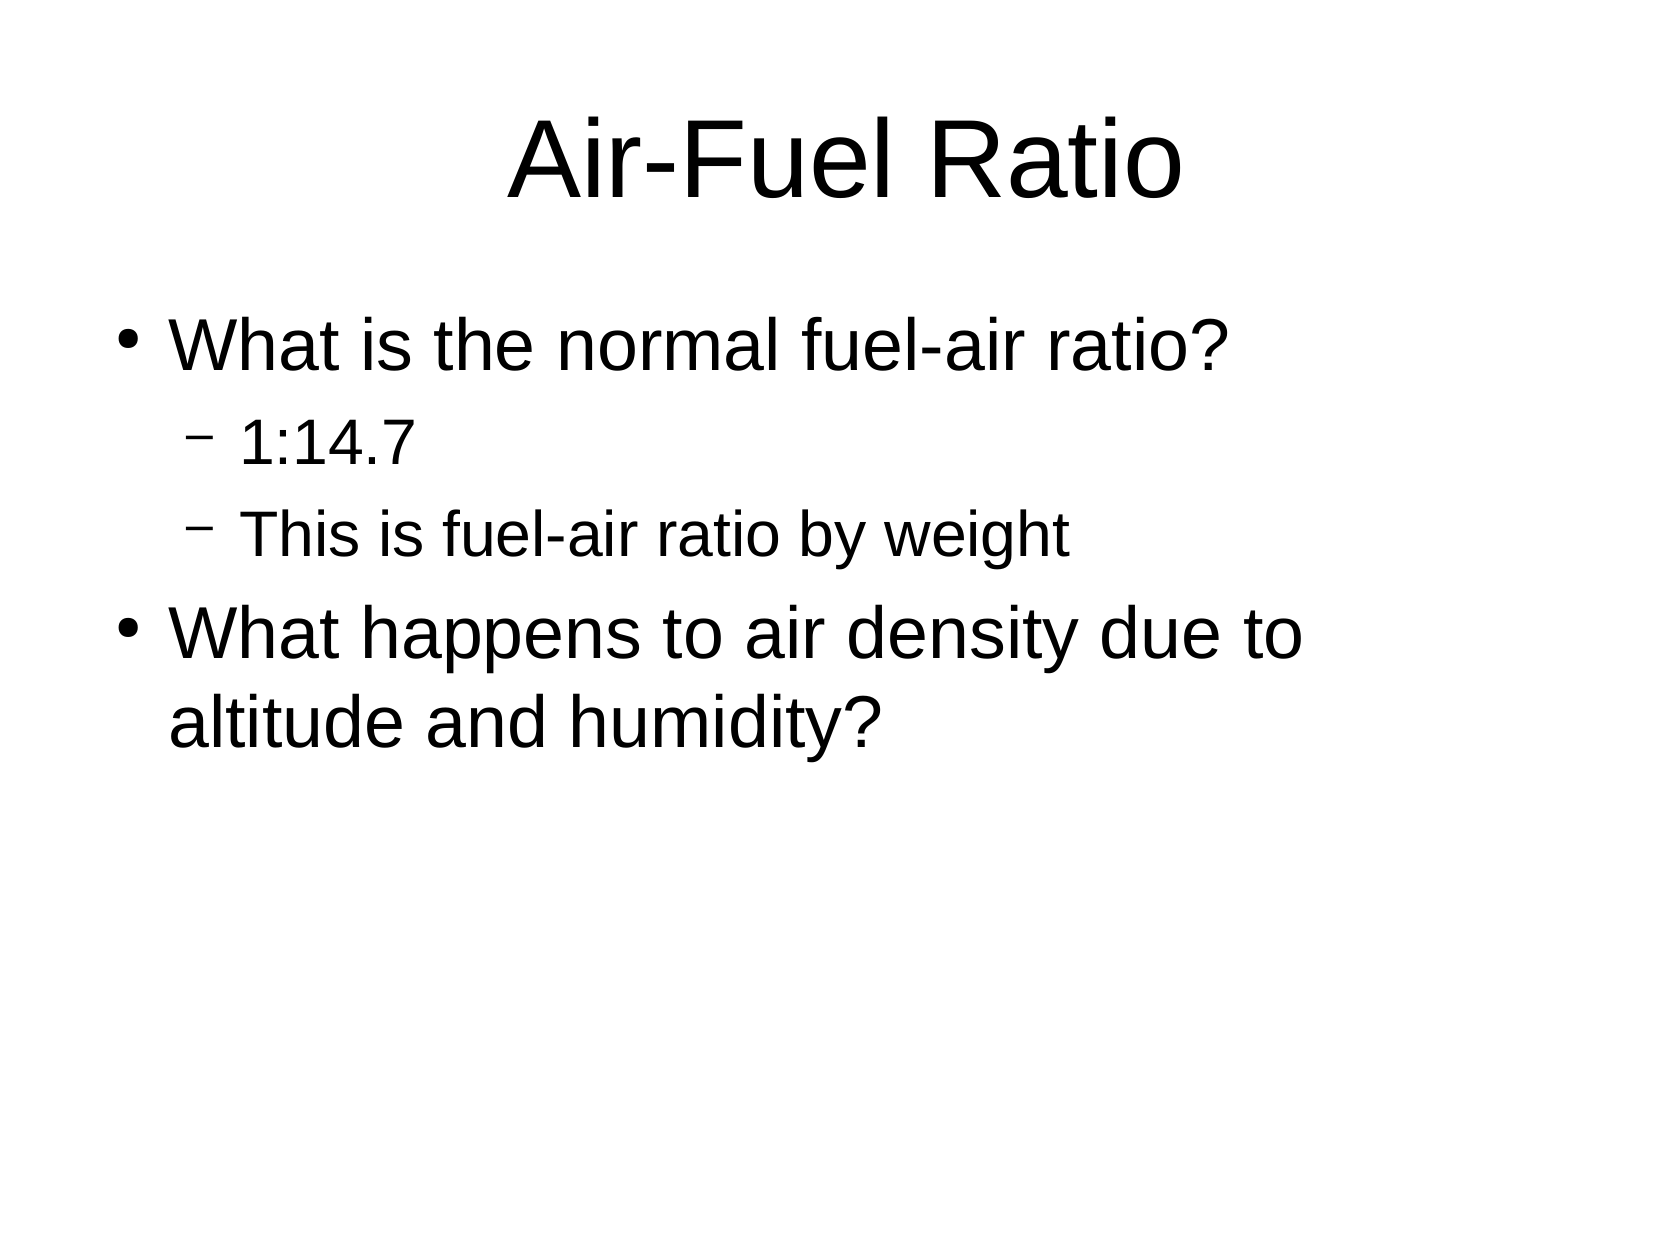

# Air-Fuel Ratio
What is the normal fuel-air ratio?
1:14.7
This is fuel-air ratio by weight
What happens to air density due to altitude and humidity?